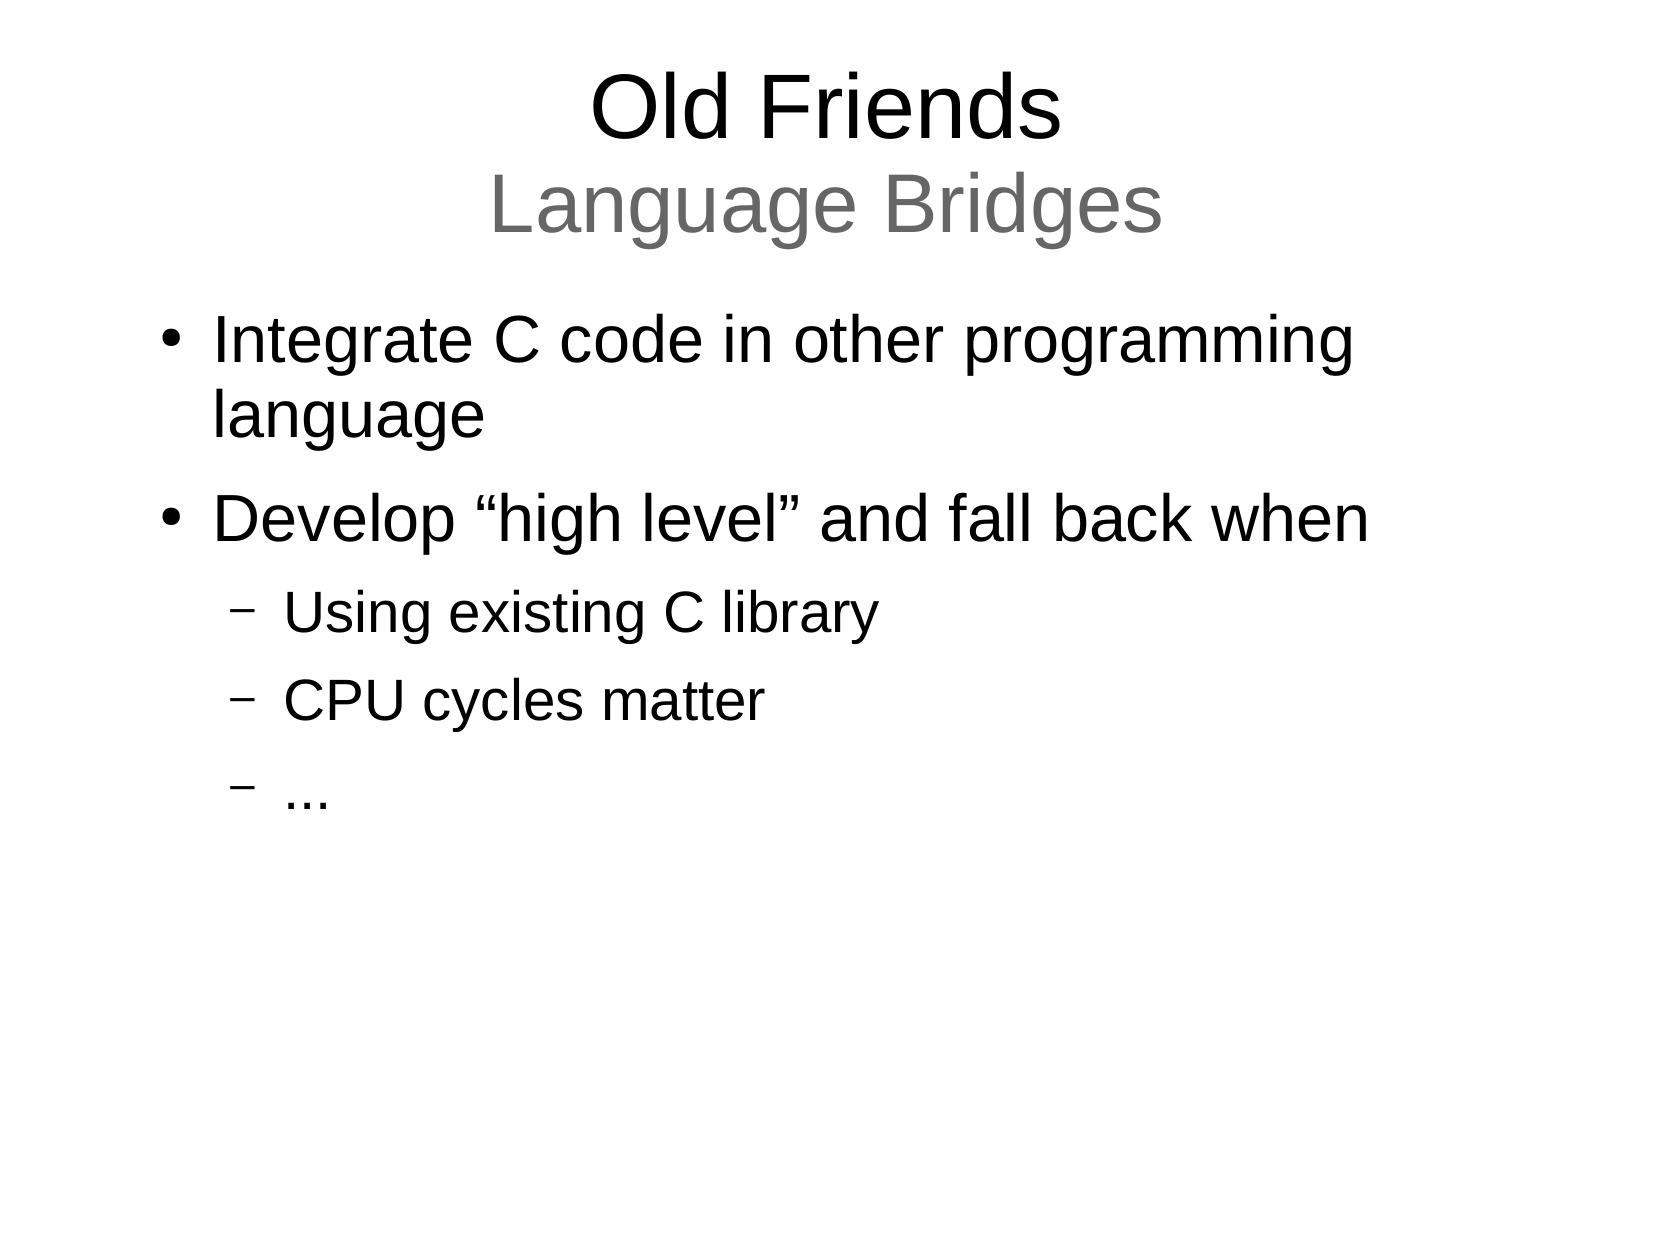

# Old Friends Language Bridges
Integrate C code in other programming language
Develop “high level” and fall back when
Using existing C library
CPU cycles matter
...